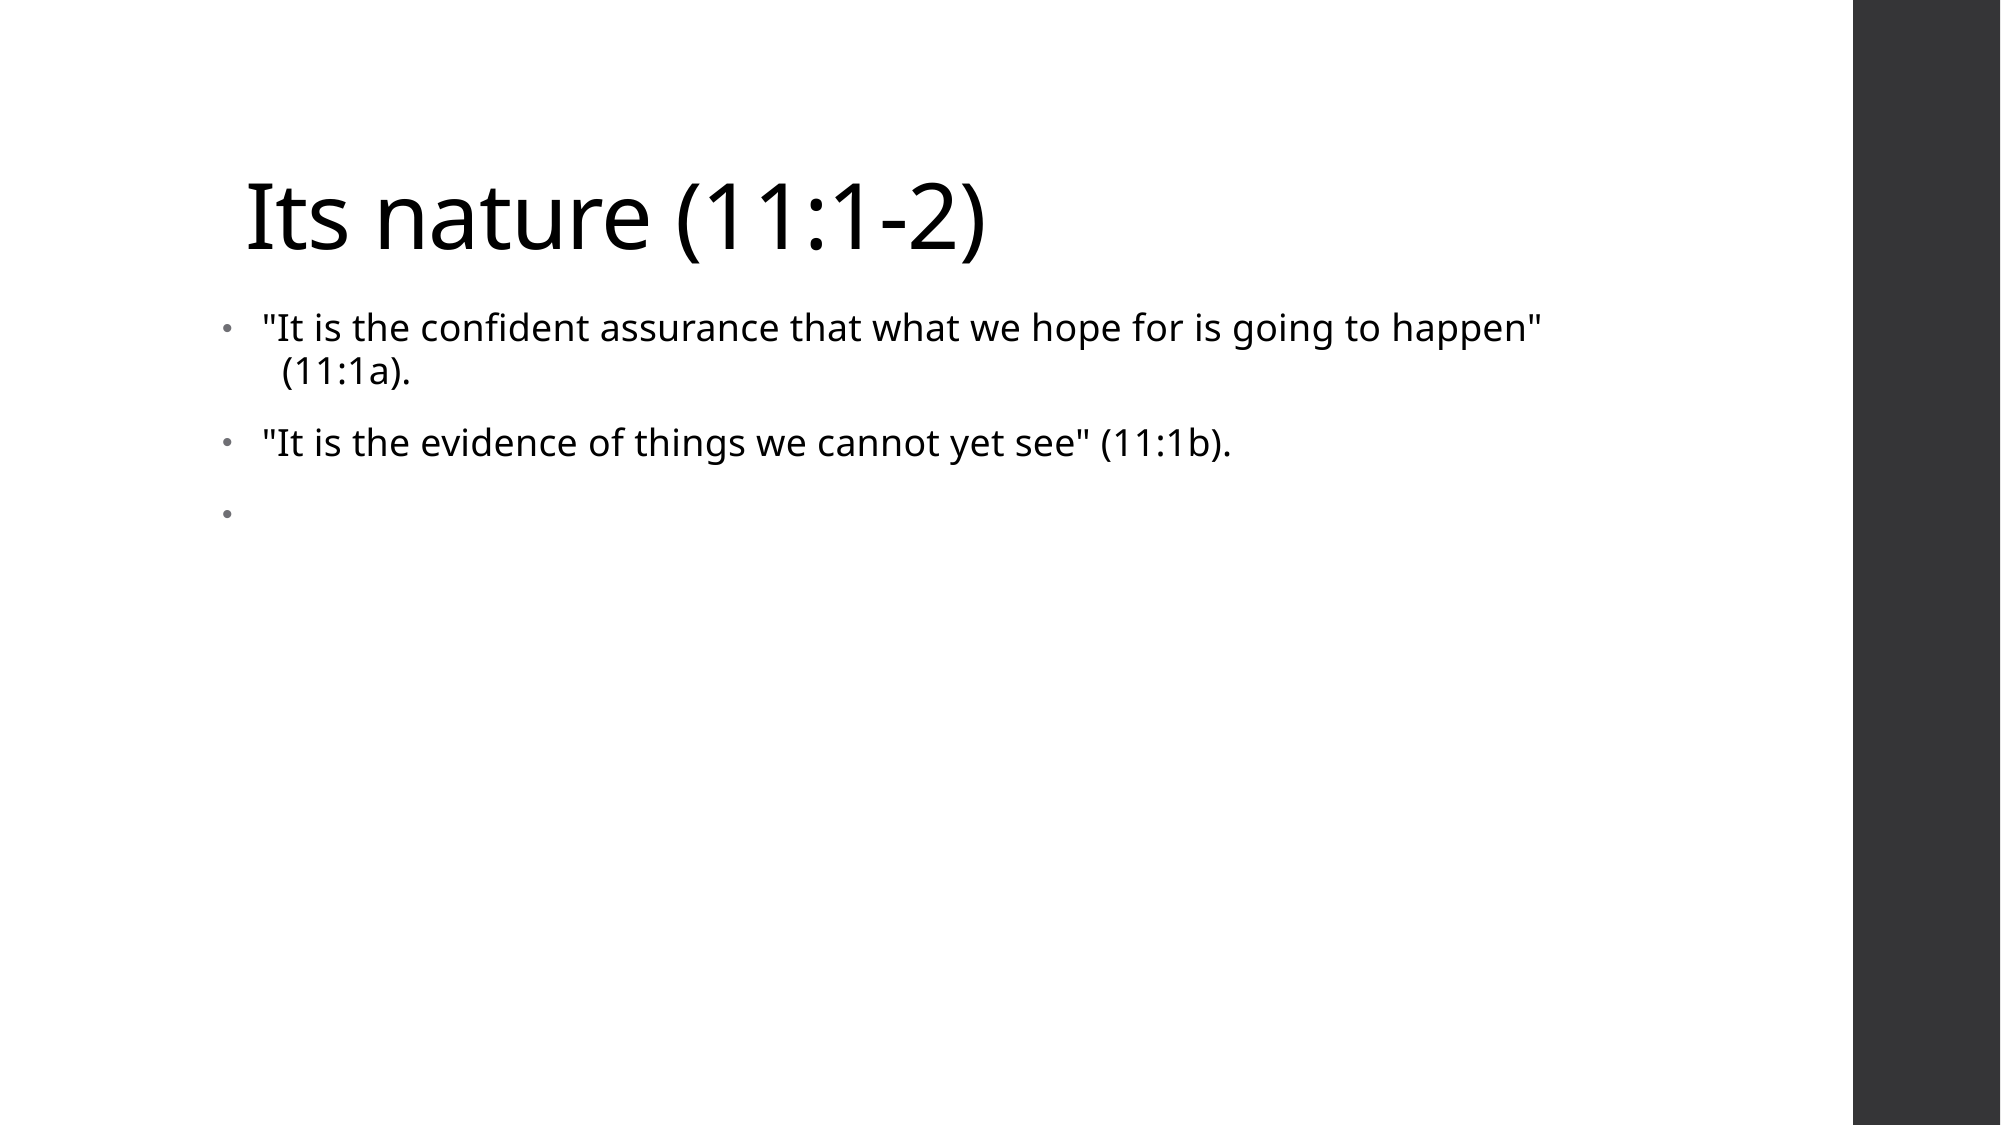

# Its nature (11:1-2)
 "It is the confident assurance that what we hope for is going to happen" (11:1a).
 "It is the evidence of things we cannot yet see" (11:1b).